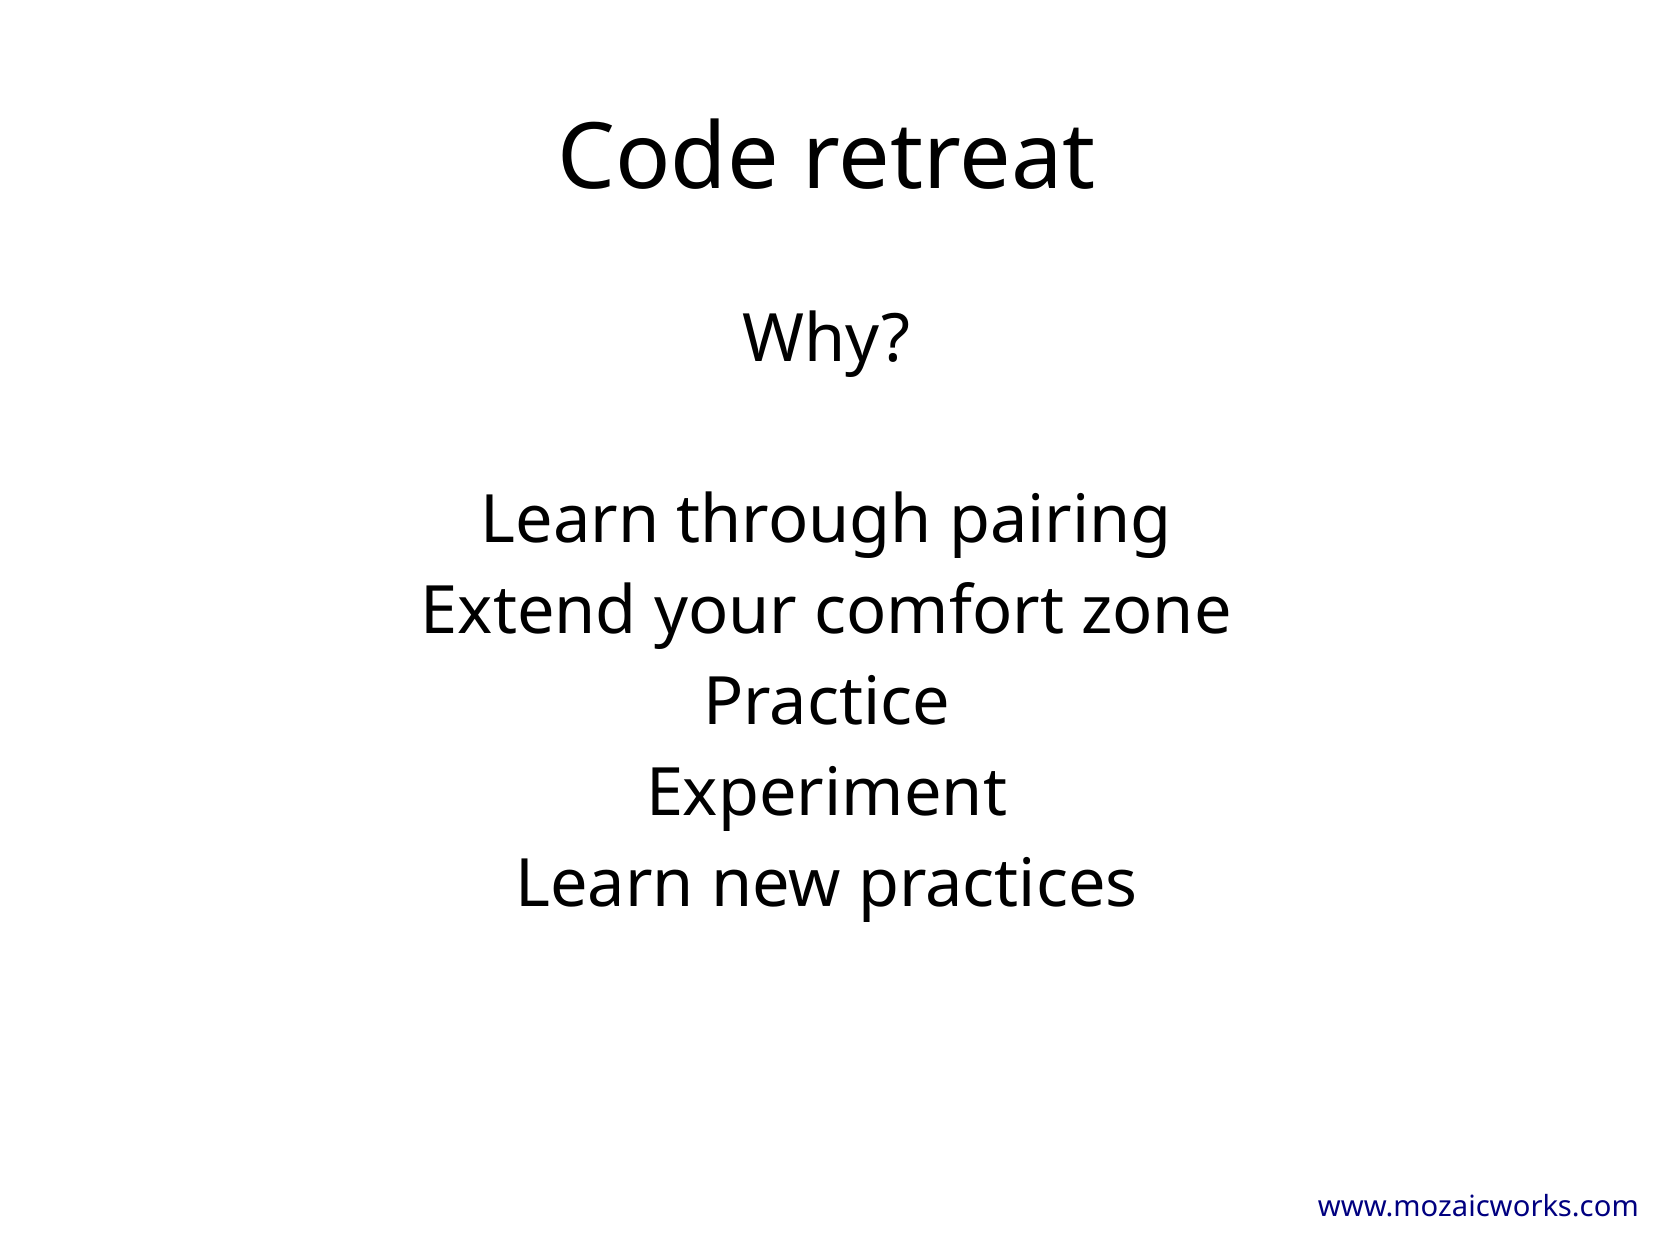

# Code retreat
Why?
Learn through pairing
Extend your comfort zone
Practice
Experiment
Learn new practices
www.mozaicworks.com